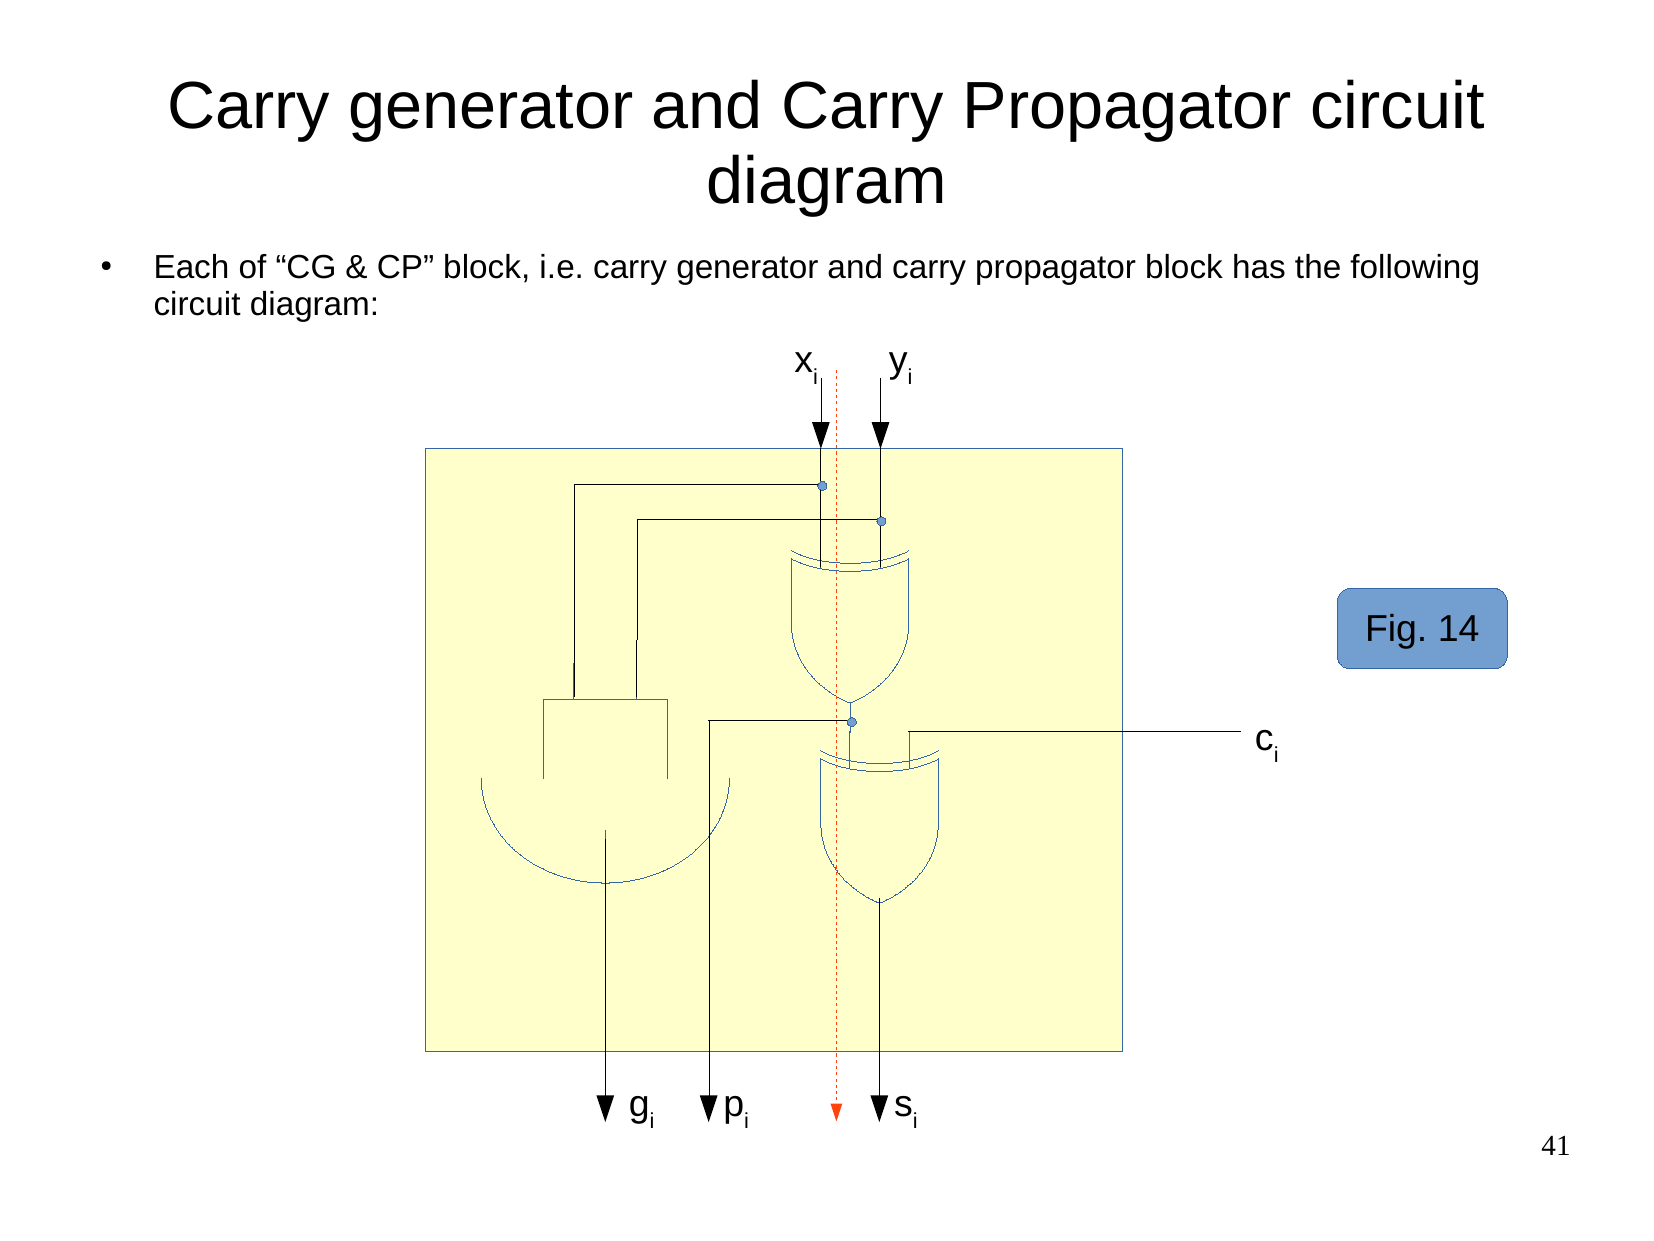

# Carry generator and Carry Propagator circuit diagram
Each of “CG & CP” block, i.e. carry generator and carry propagator block has the following circuit diagram:
xi
yi
Fig. 14
ci
gi
pi
si
41